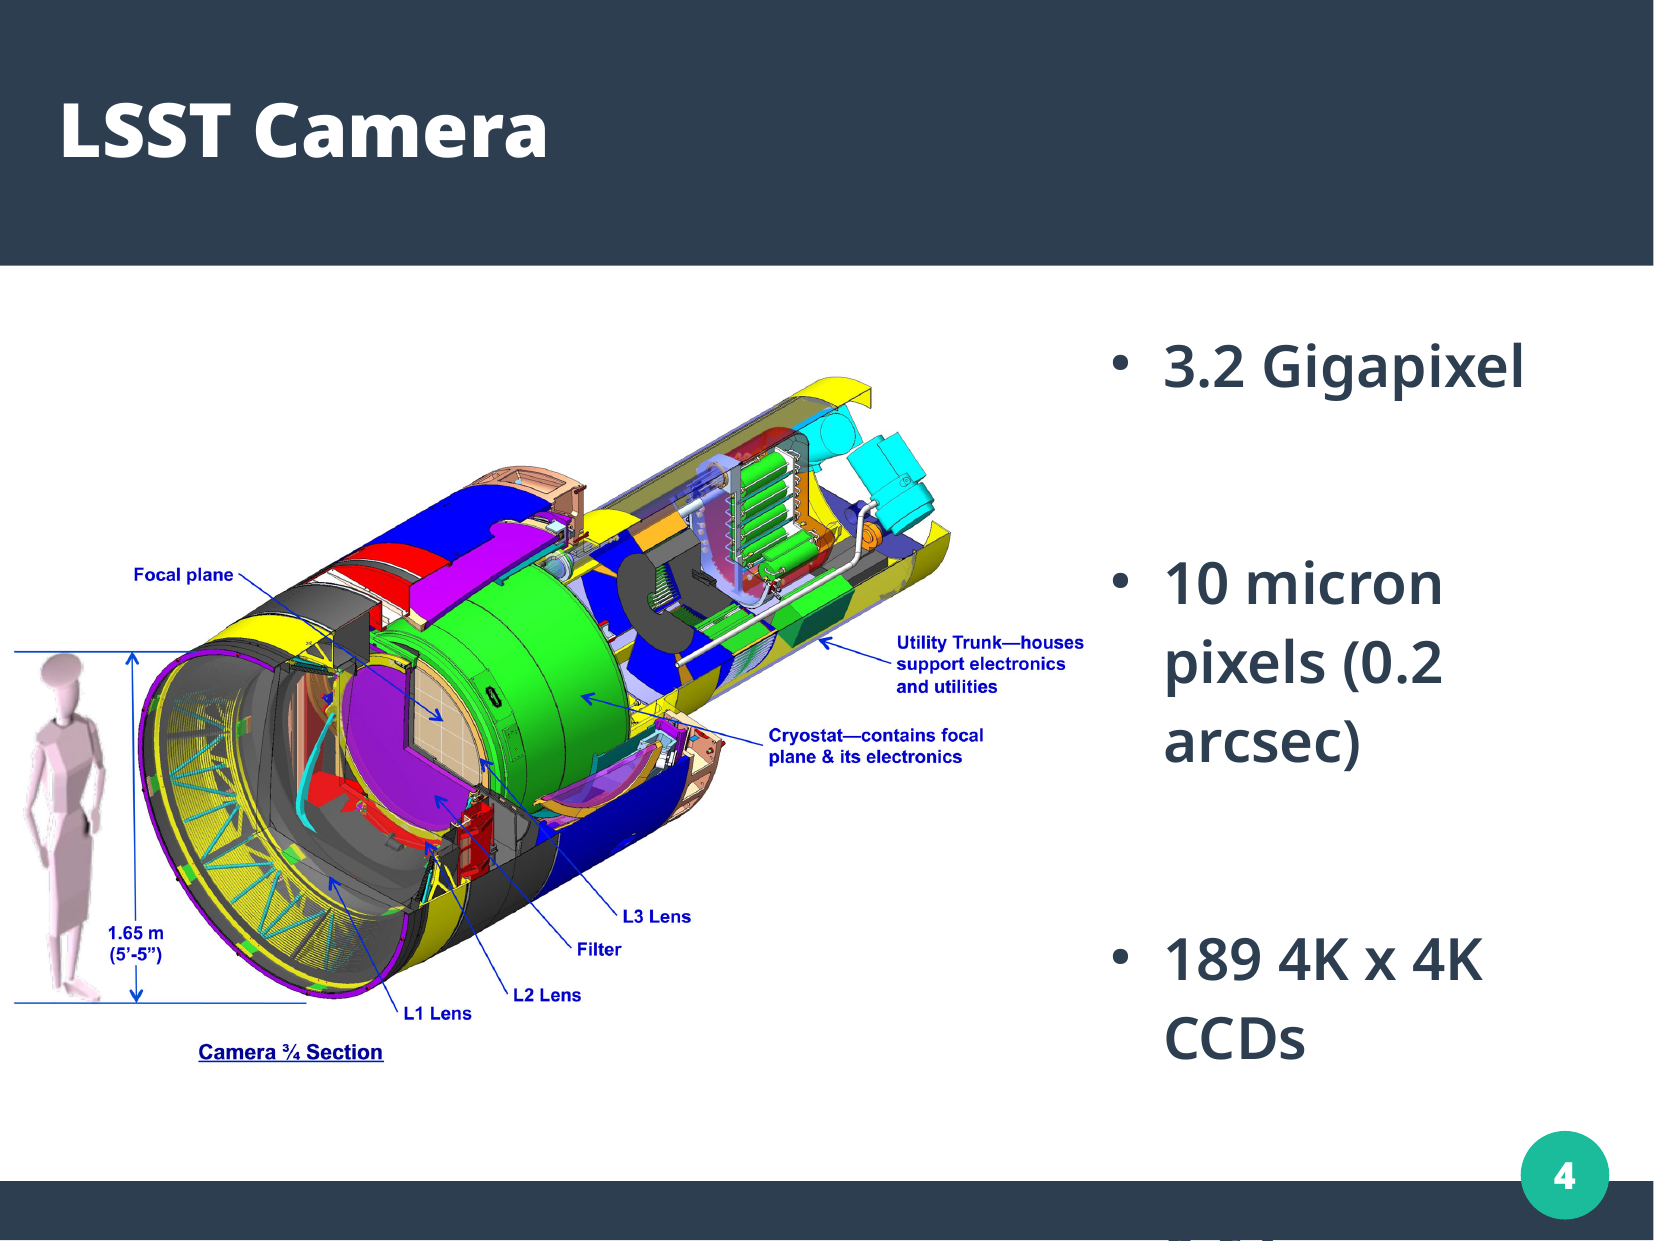

# LSST Camera
3.2 Gigapixel
10 micron pixels (0.2 arcsec)
189 4K x 4K CCDs
0.64 m diameter focal plane
4